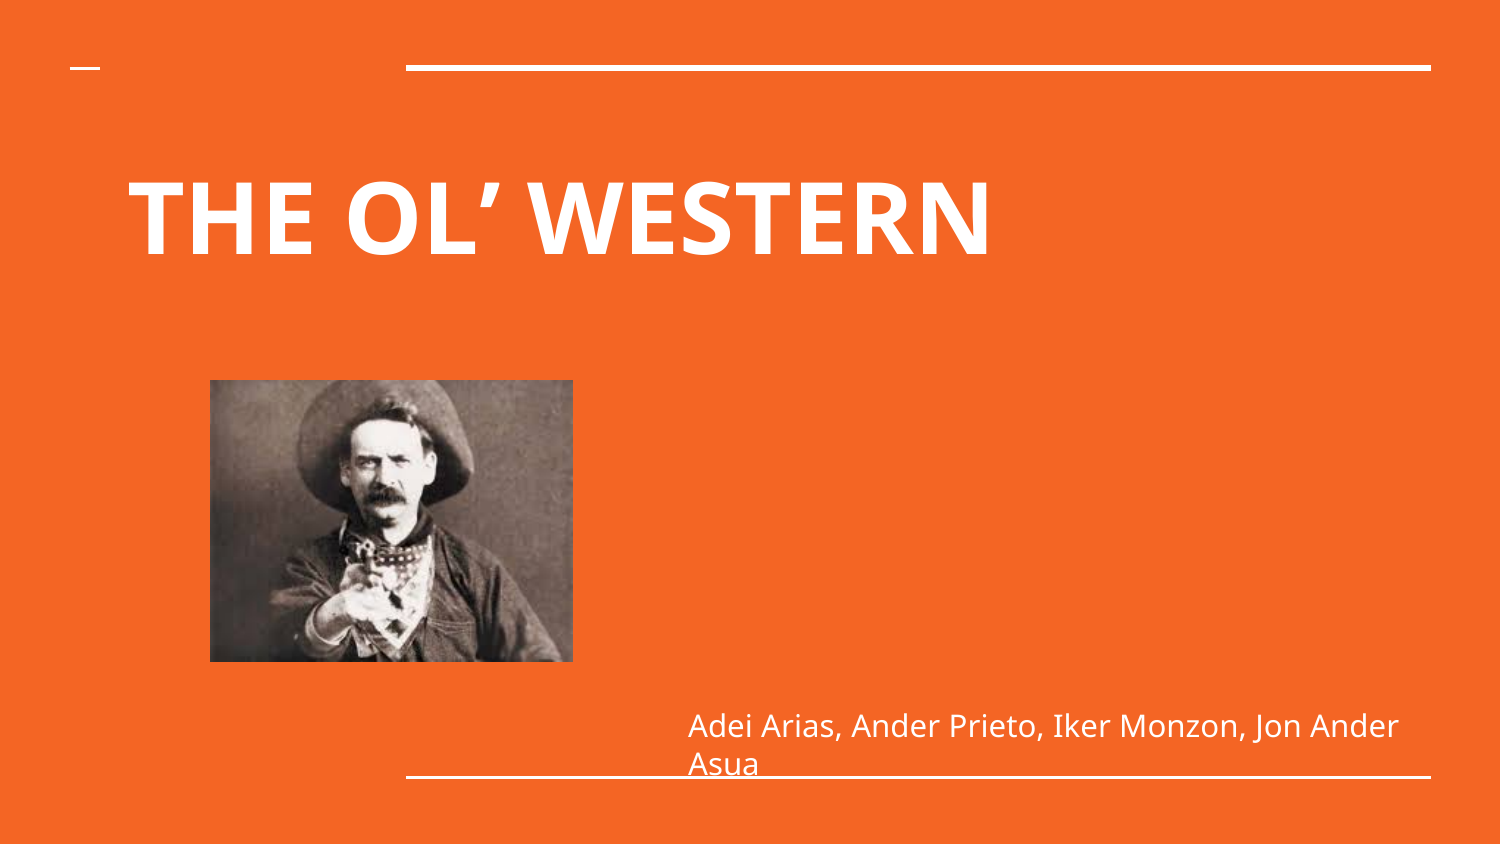

# THE OL’ WESTERN
Adei Arias, Ander Prieto, Iker Monzon, Jon Ander Asua